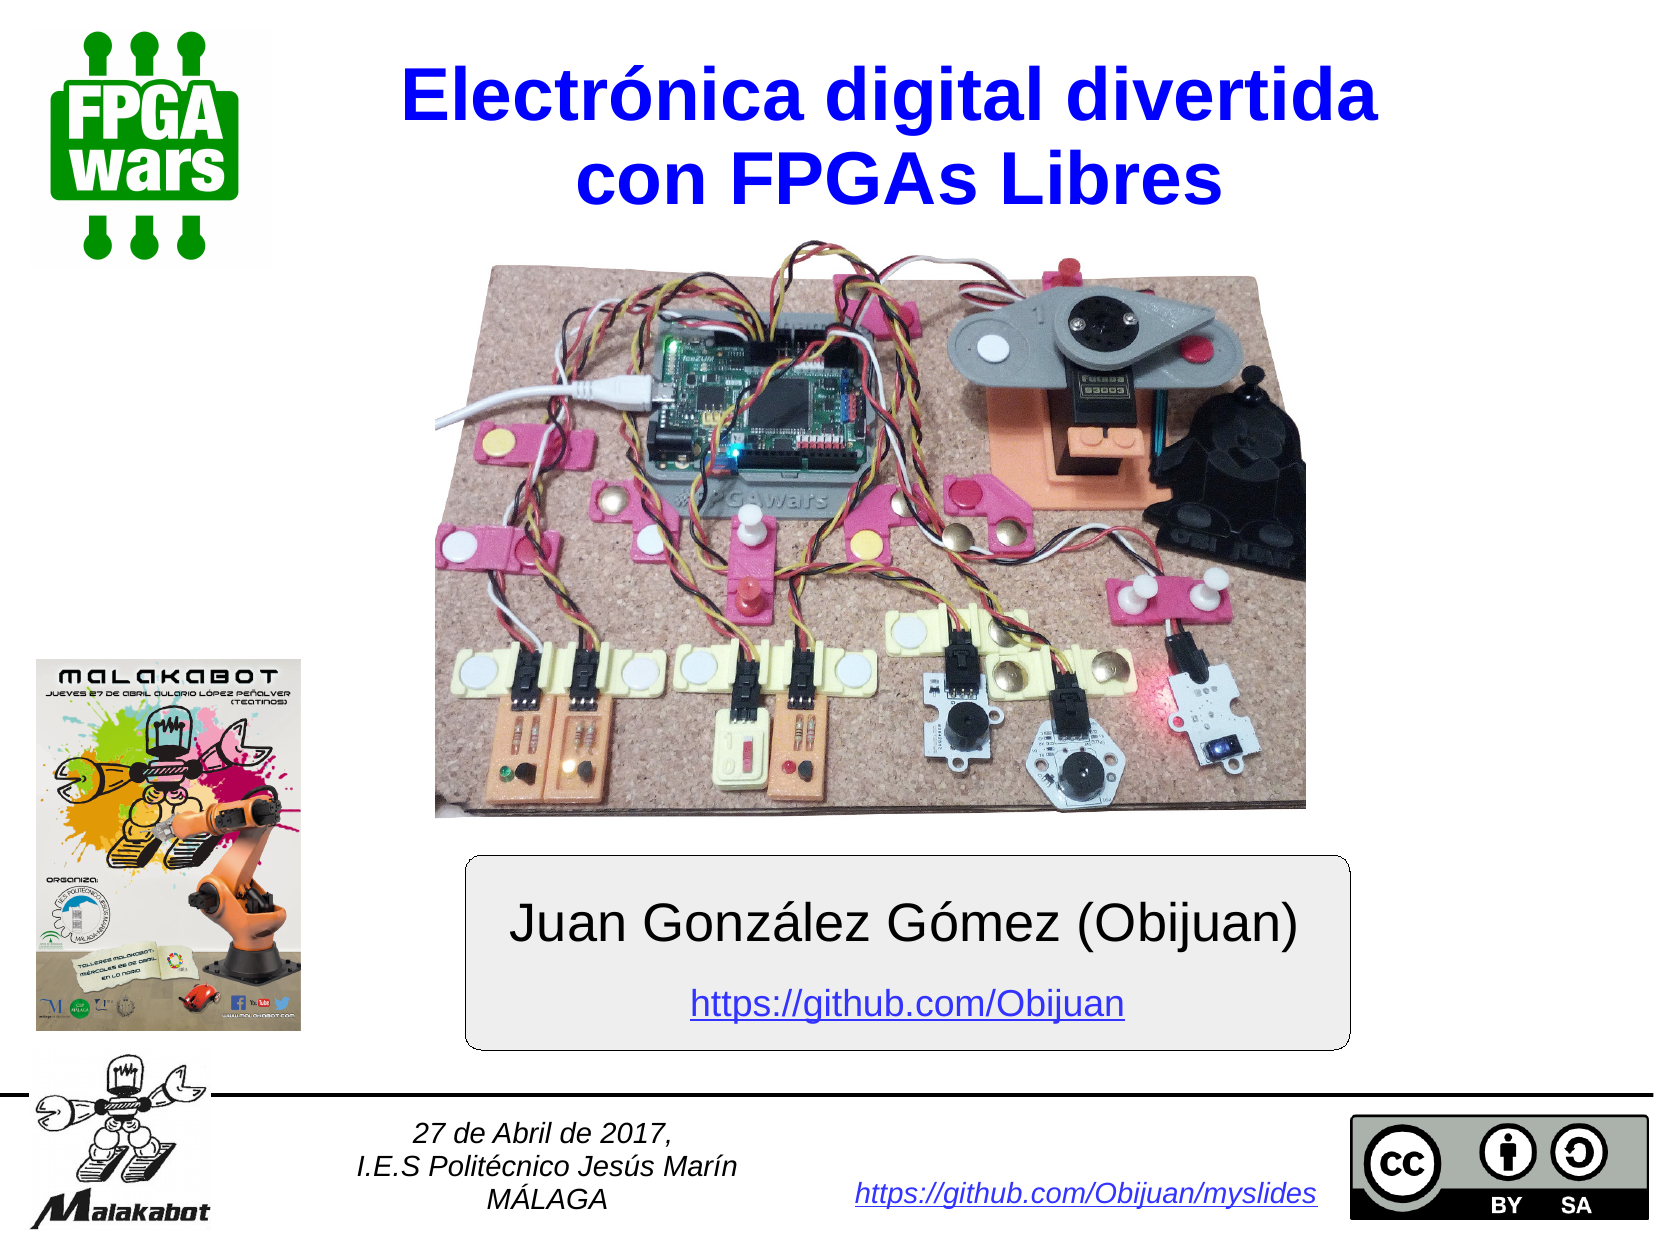

# Electrónica digital divertida con FPGAs Libres
Juan González Gómez (Obijuan)
https://github.com/Obijuan
27 de Abril de 2017,
I.E.S Politécnico Jesús Marín
MÁLAGA
https://github.com/Obijuan/myslides